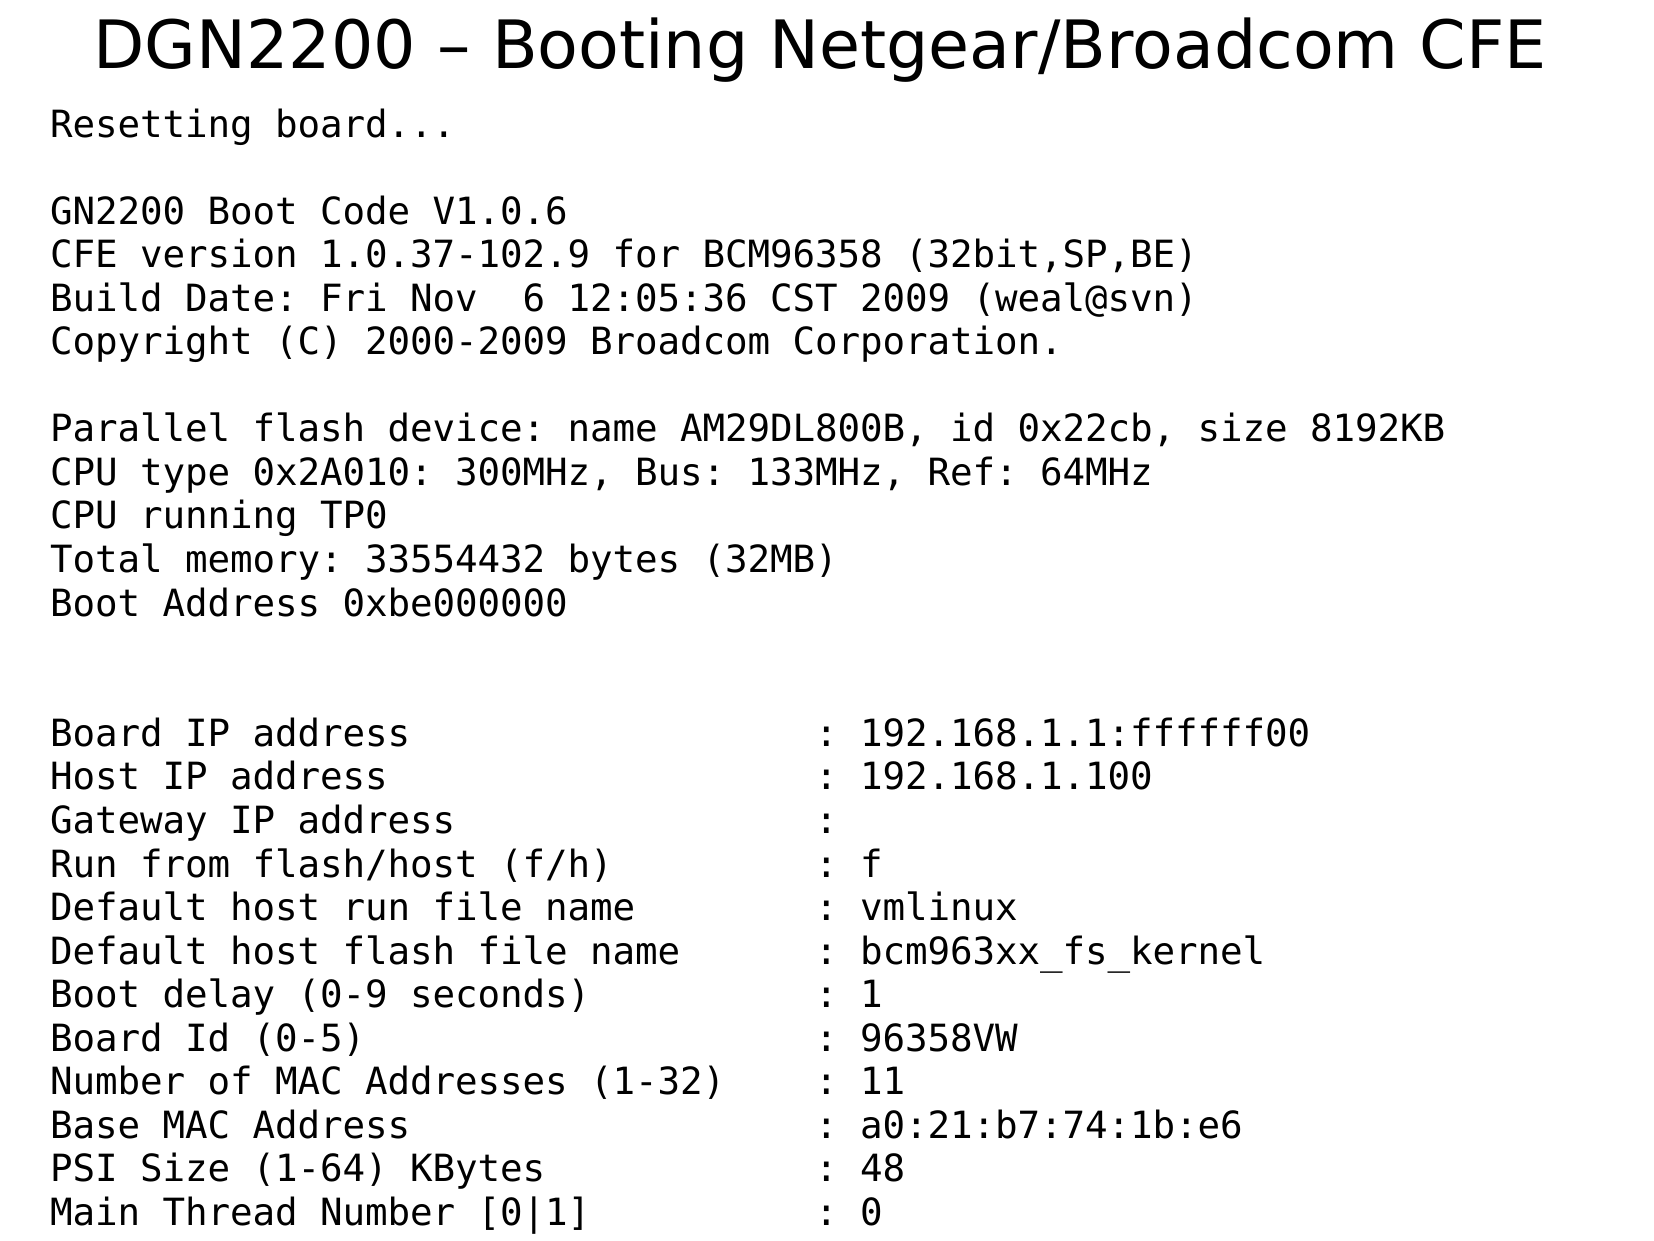

# DGN2200 – Booting Netgear/Broadcom CFE
Resetting board...
GN2200 Boot Code V1.0.6
CFE version 1.0.37-102.9 for BCM96358 (32bit,SP,BE)
Build Date: Fri Nov 6 12:05:36 CST 2009 (weal@svn)
Copyright (C) 2000-2009 Broadcom Corporation.
Parallel flash device: name AM29DL800B, id 0x22cb, size 8192KB
CPU type 0x2A010: 300MHz, Bus: 133MHz, Ref: 64MHz
CPU running TP0
Total memory: 33554432 bytes (32MB)
Boot Address 0xbe000000
Board IP address : 192.168.1.1:ffffff00
Host IP address : 192.168.1.100
Gateway IP address :
Run from flash/host (f/h) : f
Default host run file name : vmlinux
Default host flash file name : bcm963xx_fs_kernel
Boot delay (0-9 seconds) : 1
Board Id (0-5) : 96358VW
Number of MAC Addresses (1-32) : 11
Base MAC Address : a0:21:b7:74:1b:e6
PSI Size (1-64) KBytes : 48
Main Thread Number [0|1] : 0